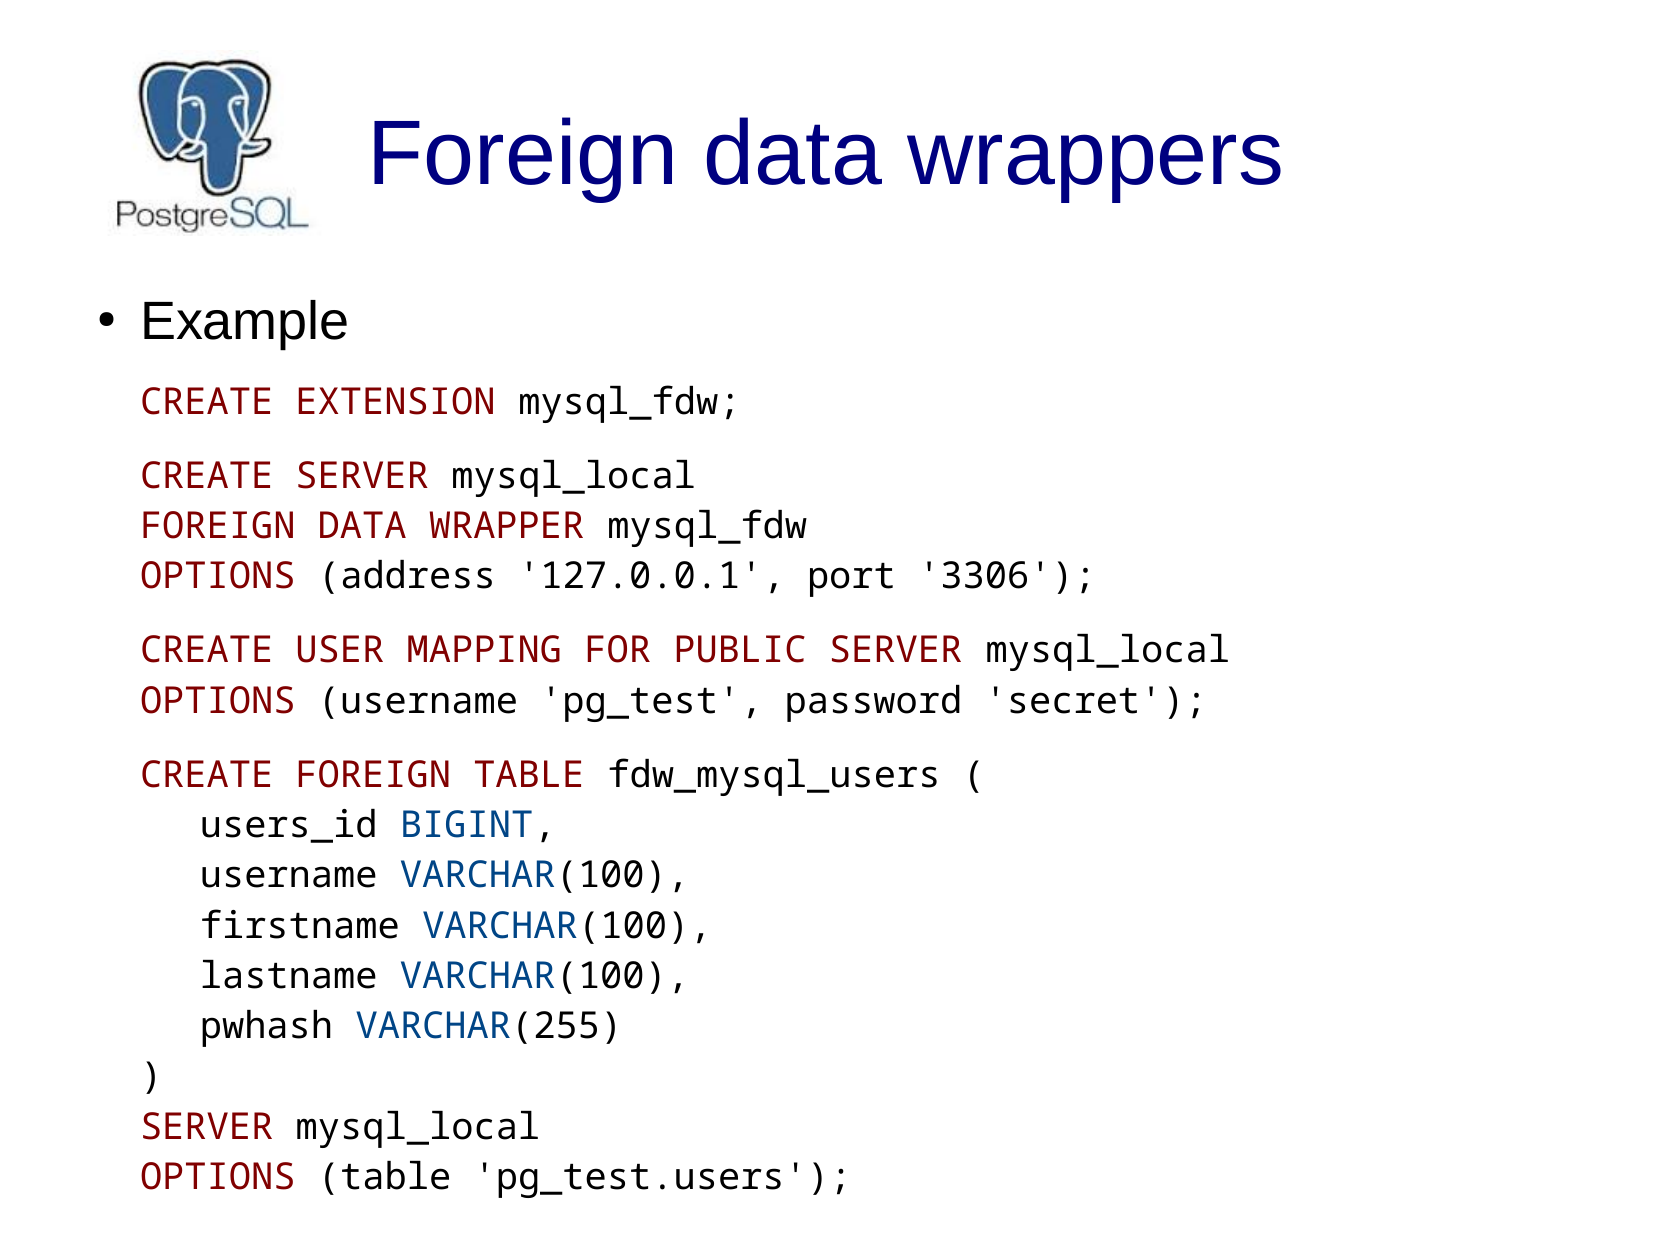

# Foreign data wrappers
Example
CREATE EXTENSION mysql_fdw;
CREATE SERVER mysql_local
FOREIGN DATA WRAPPER mysql_fdw
OPTIONS (address '127.0.0.1', port '3306');
CREATE USER MAPPING FOR PUBLIC SERVER mysql_local
OPTIONS (username 'pg_test', password 'secret');
CREATE FOREIGN TABLE fdw_mysql_users (
	users_id BIGINT,
	username VARCHAR(100),
	firstname VARCHAR(100),
	lastname VARCHAR(100),
	pwhash VARCHAR(255)
)
SERVER mysql_local
OPTIONS (table 'pg_test.users');